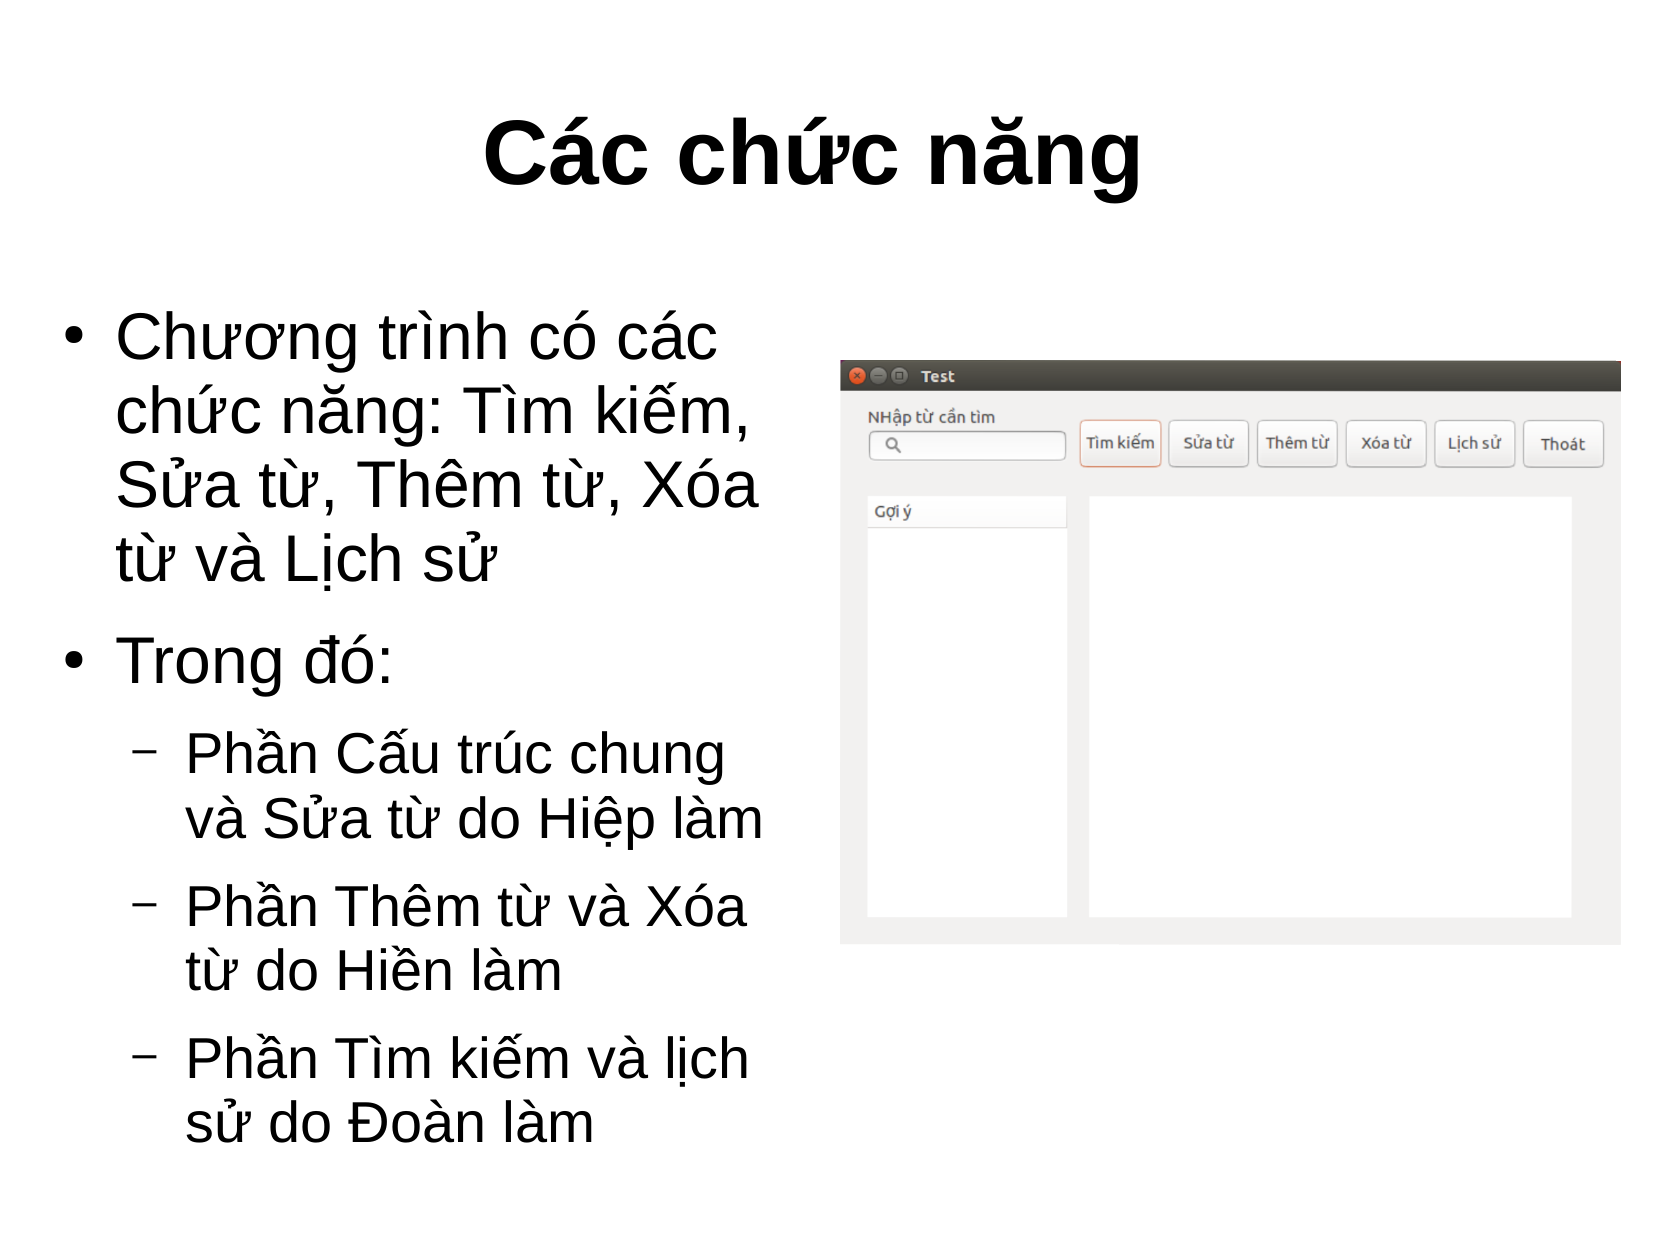

# Các chức năng
Chương trình có các chức năng: Tìm kiếm, Sửa từ, Thêm từ, Xóa từ và Lịch sử
Trong đó:
Phần Cấu trúc chung và Sửa từ do Hiệp làm
Phần Thêm từ và Xóa từ do Hiền làm
Phần Tìm kiếm và lịch sử do Đoàn làm